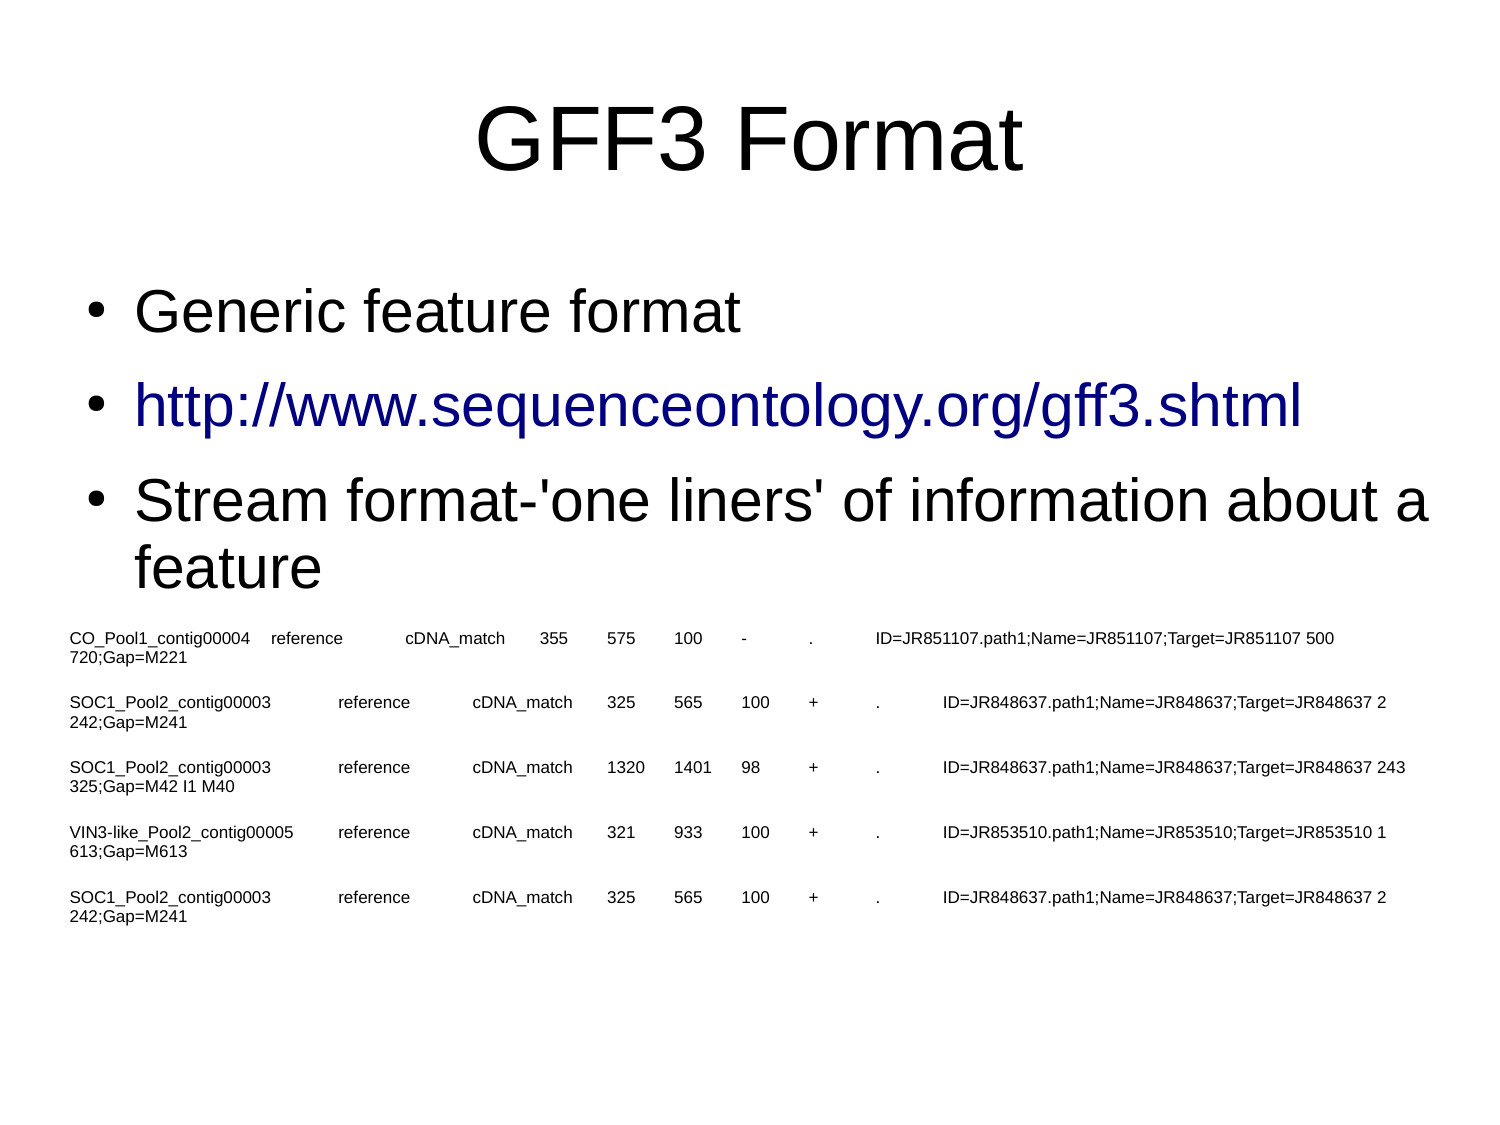

# GFF3 Format
Generic feature format
http://www.sequenceontology.org/gff3.shtml
Stream format-'one liners' of information about a feature
CO_Pool1_contig00004	reference	cDNA_match	355	575	100	-	.	ID=JR851107.path1;Name=JR851107;Target=JR851107 500 720;Gap=M221
SOC1_Pool2_contig00003	reference	cDNA_match	325	565	100	+	.	ID=JR848637.path1;Name=JR848637;Target=JR848637 2 242;Gap=M241
SOC1_Pool2_contig00003	reference	cDNA_match	1320	1401	98	+	.	ID=JR848637.path1;Name=JR848637;Target=JR848637 243 325;Gap=M42 I1 M40
VIN3-like_Pool2_contig00005	reference	cDNA_match	321	933	100	+	.	ID=JR853510.path1;Name=JR853510;Target=JR853510 1 613;Gap=M613
SOC1_Pool2_contig00003	reference	cDNA_match	325	565	100	+	.	ID=JR848637.path1;Name=JR848637;Target=JR848637 2 242;Gap=M241